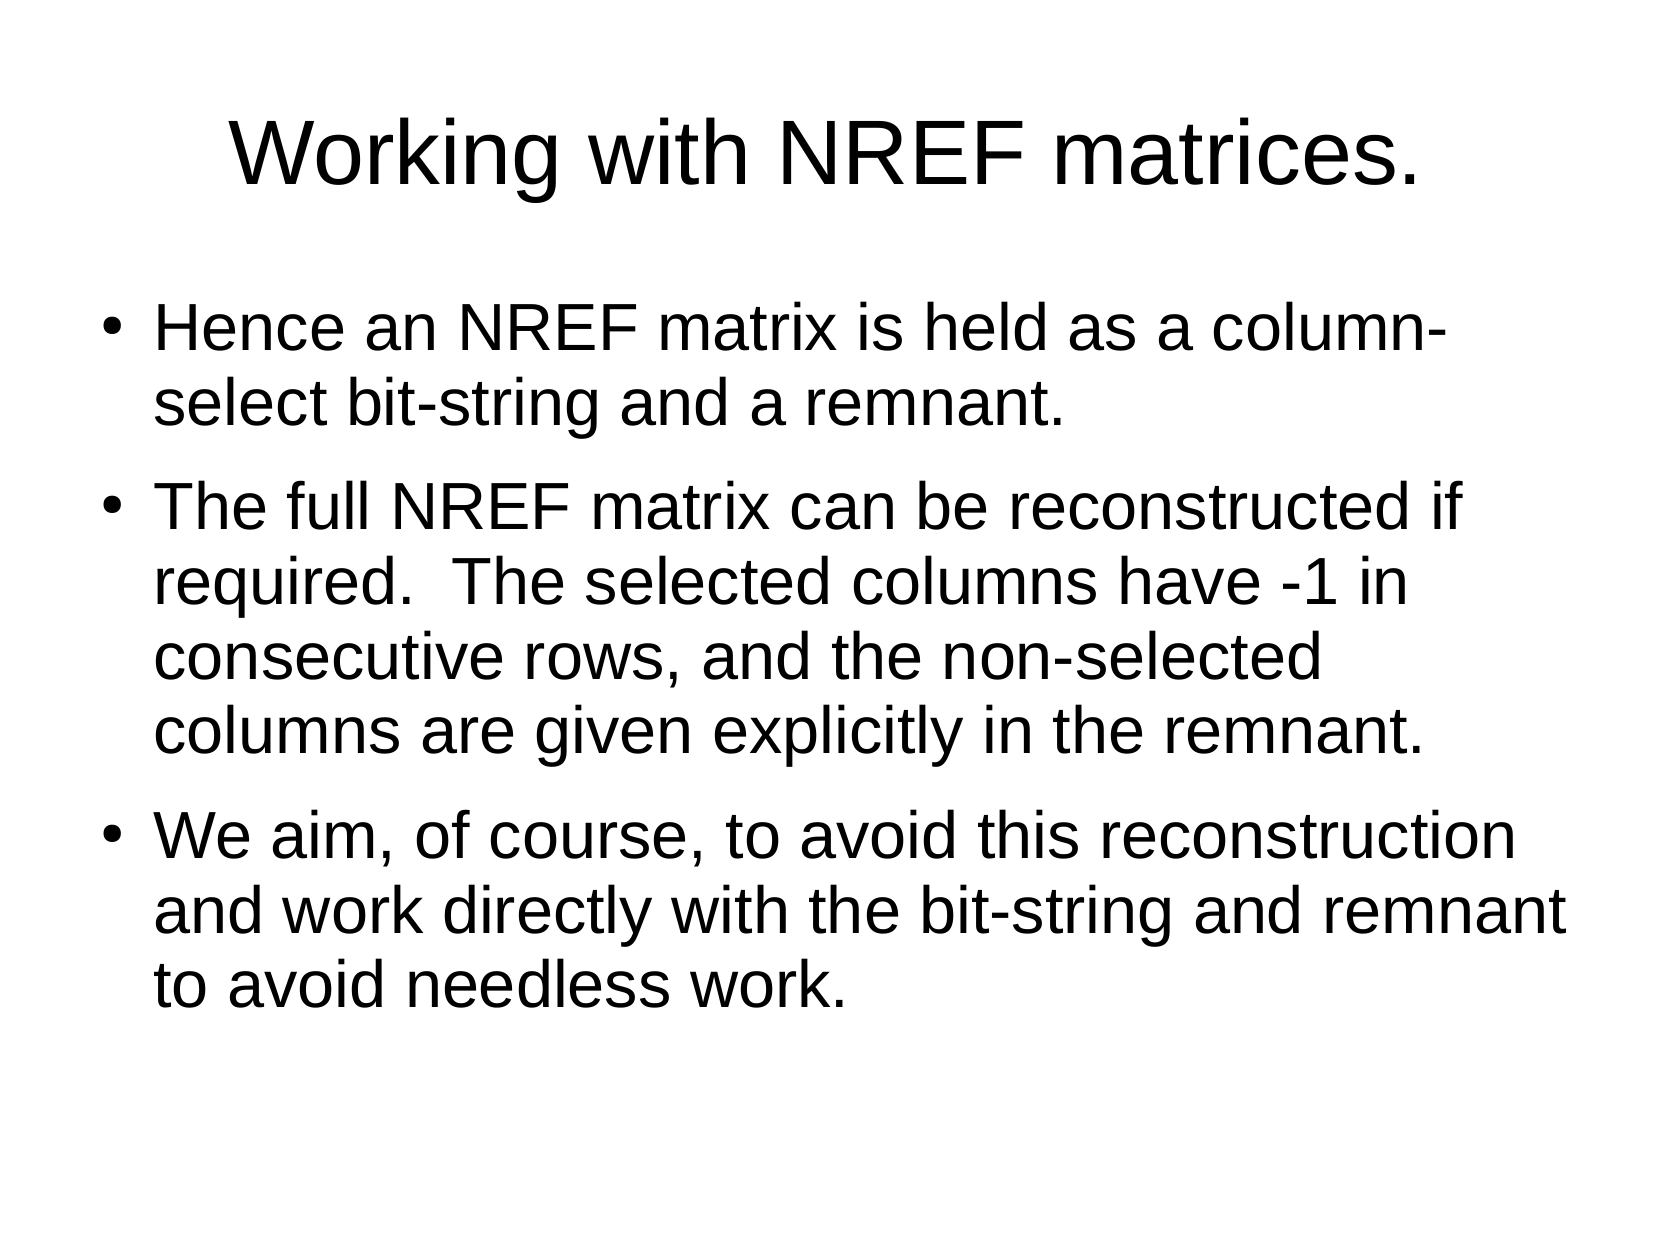

# Working with NREF matrices.
Hence an NREF matrix is held as a column-select bit-string and a remnant.
The full NREF matrix can be reconstructed if required. The selected columns have -1 in consecutive rows, and the non-selected columns are given explicitly in the remnant.
We aim, of course, to avoid this reconstruction and work directly with the bit-string and remnant to avoid needless work.